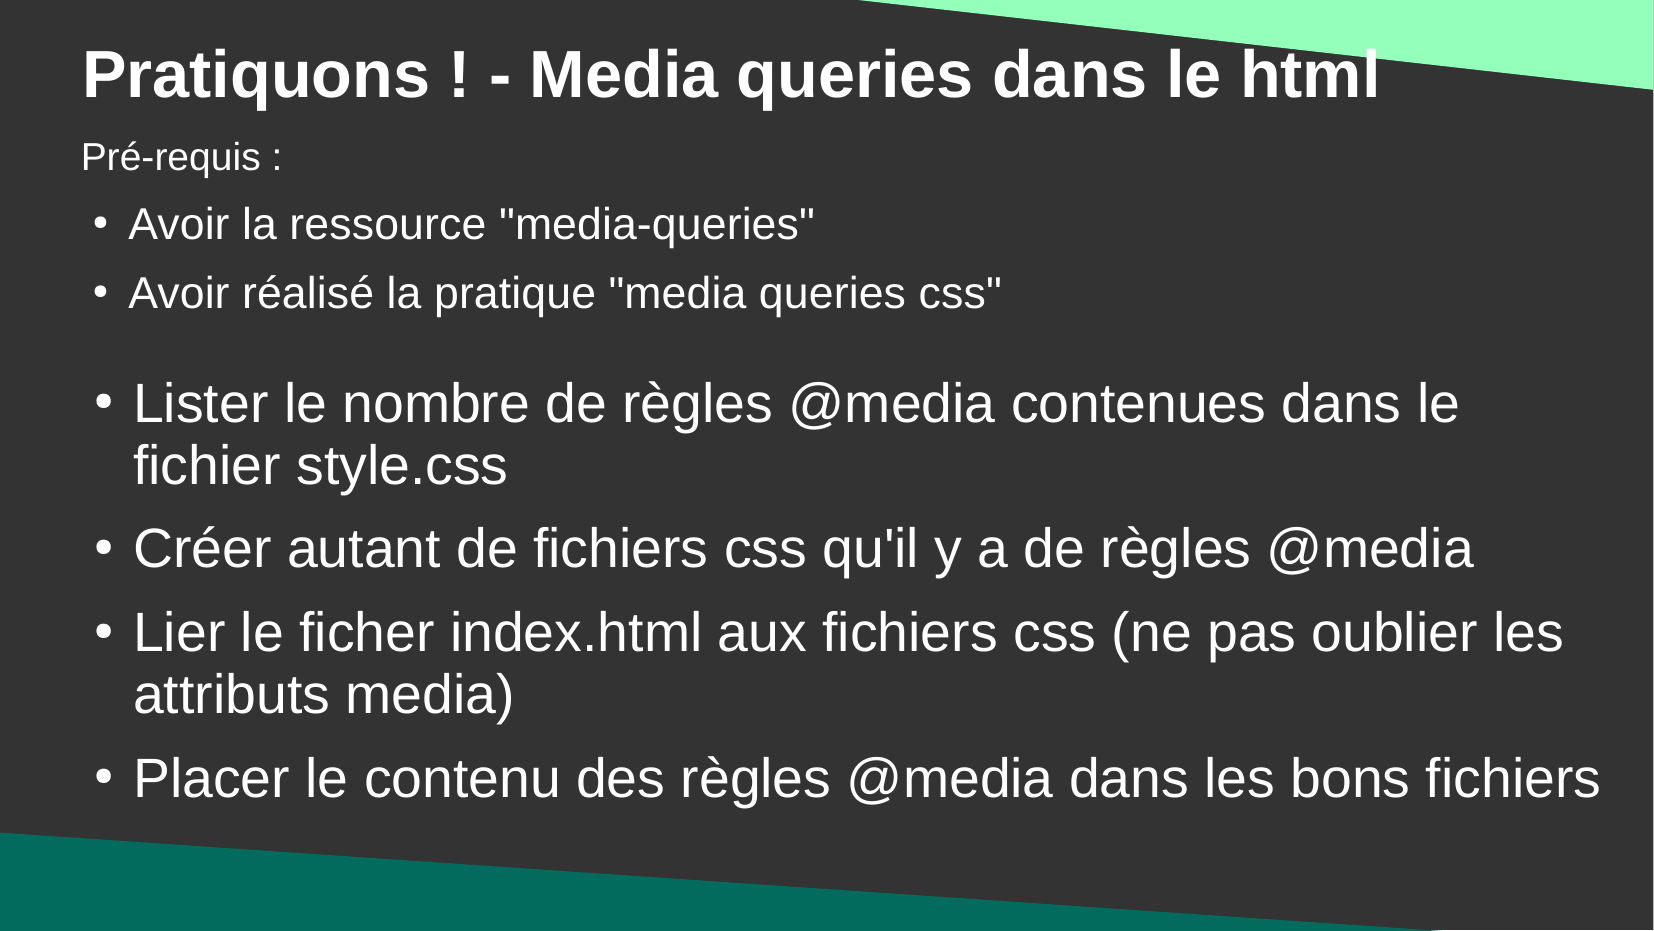

# Pratiquons ! - Media queries dans le html
Pré-requis :
Avoir la ressource "media-queries"
Avoir réalisé la pratique "media queries css"
Lister le nombre de règles @media contenues dans le fichier style.css
Créer autant de fichiers css qu'il y a de règles @media
Lier le ficher index.html aux fichiers css (ne pas oublier les attributs media)
Placer le contenu des règles @media dans les bons fichiers